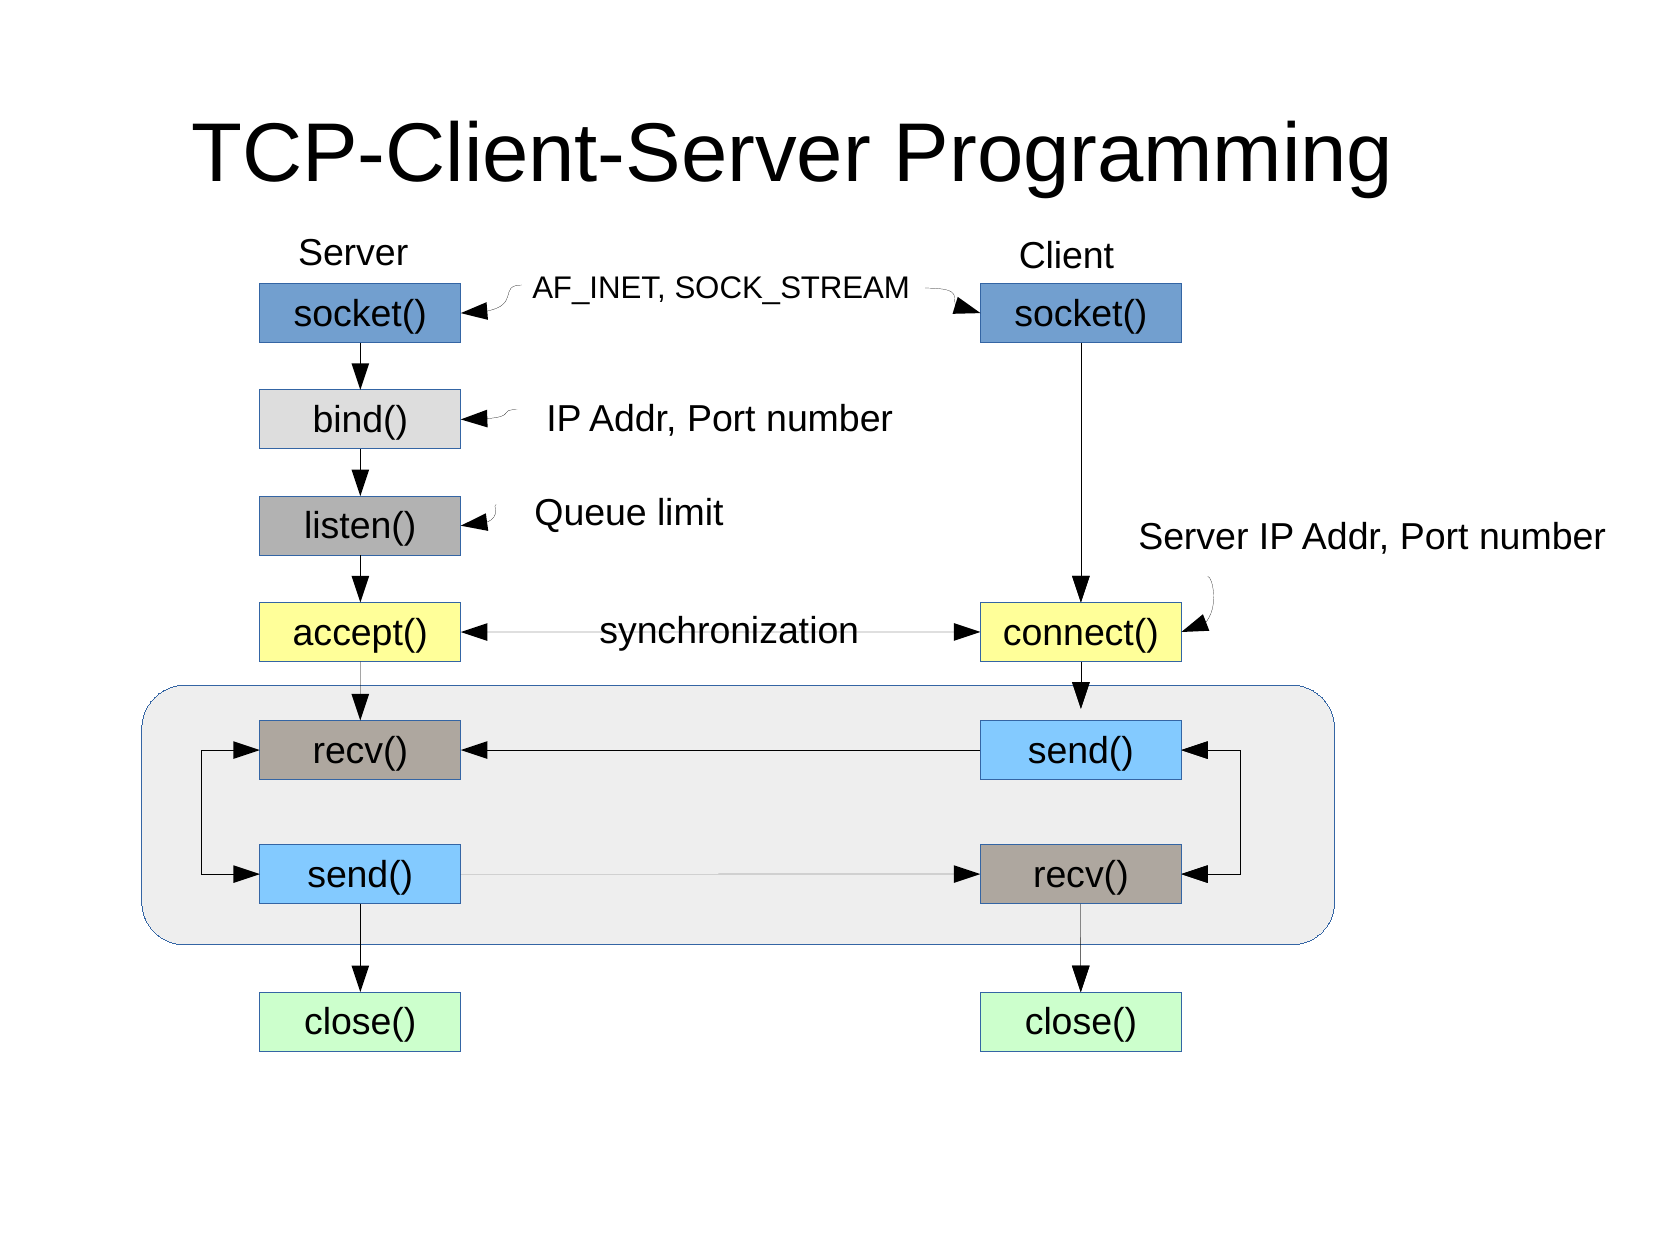

TCP-Client-Server Programming
Server
Client
AF_INET, SOCK_STREAM
Socket()
Socket()
Socket()
Socket()
socket()
socket()
IP Addr, Port number
bind()
bind()
Queue limit
Listen()
listen()
Server IP Addr, Port number
synchronization
Accept()
Accept()
connect()
Accept()
accept()
connect()
recv()
send()
send()
send()
recv()
send()
recv()
close()
close()
close()